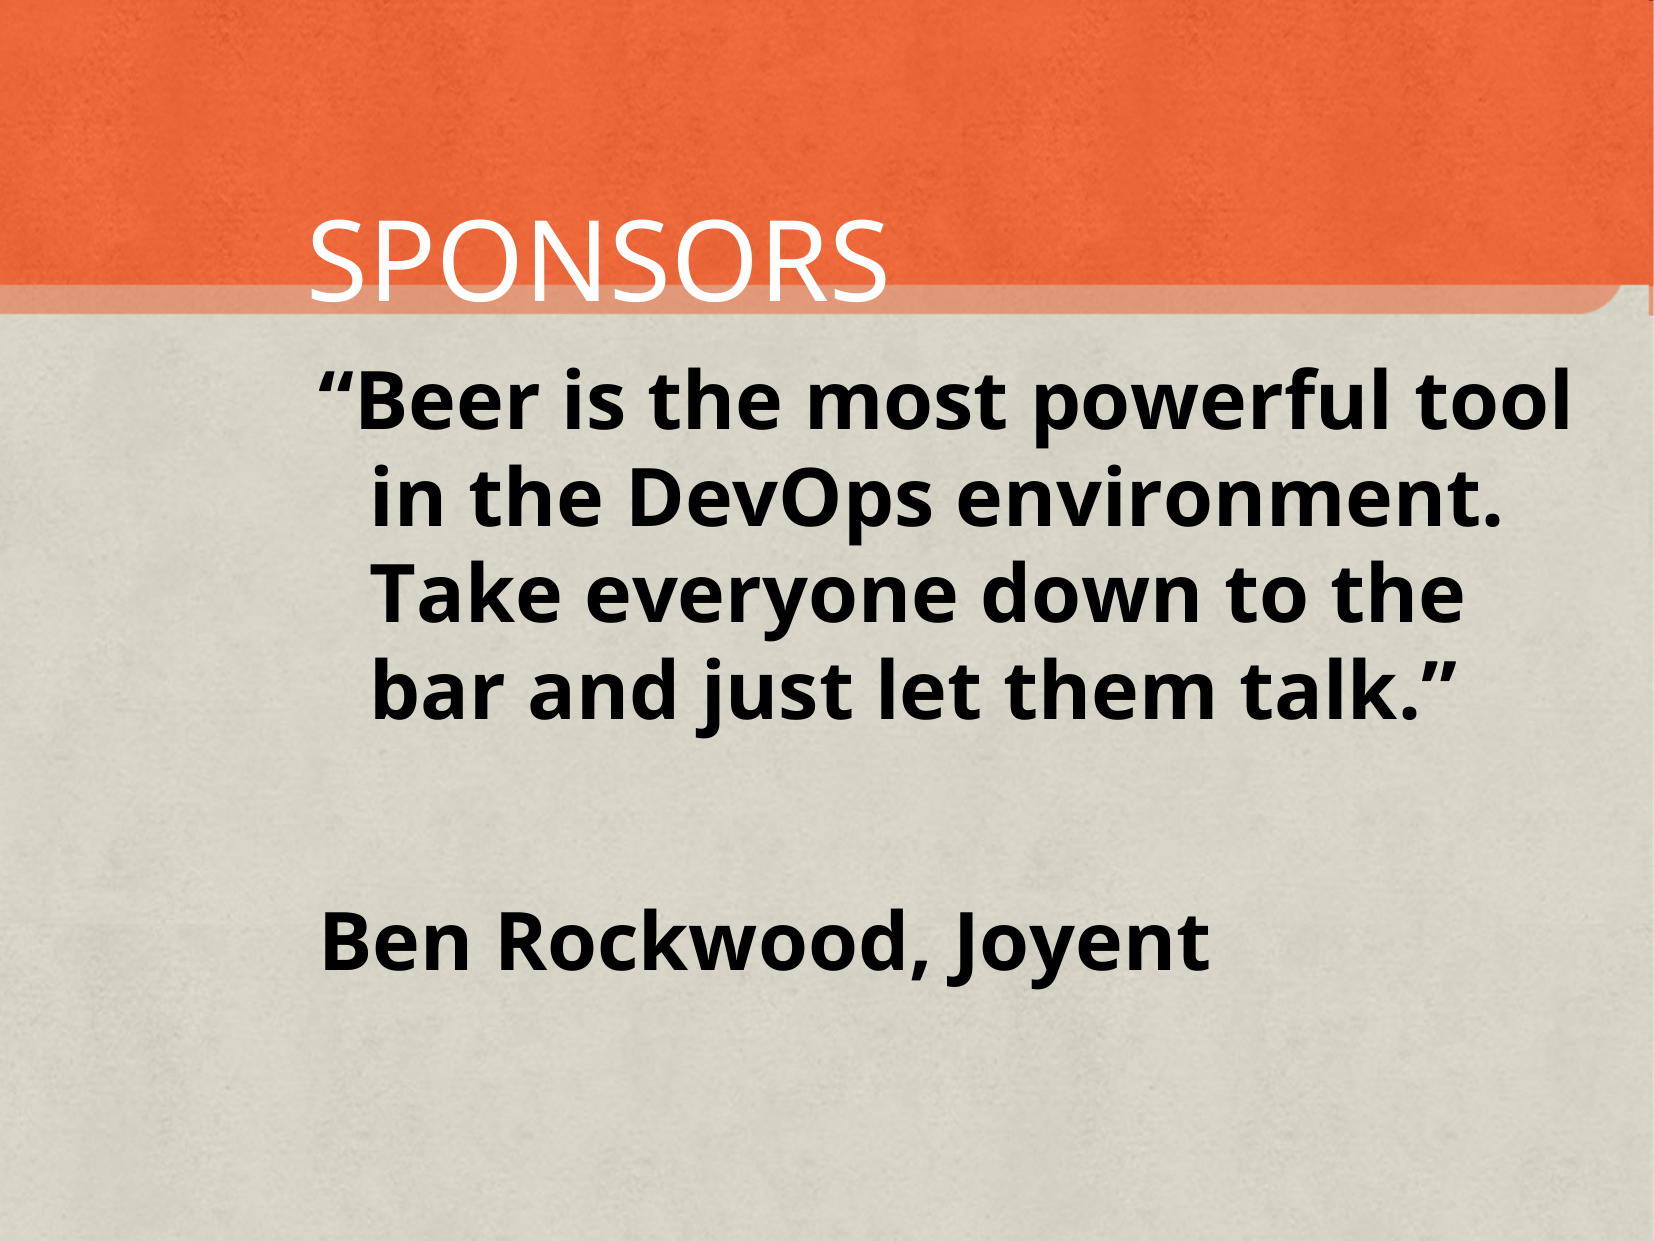

# SPONSORS
“Beer is the most powerful tool in the DevOps environment. Take everyone down to the bar and just let them talk.”
Ben Rockwood, Joyent